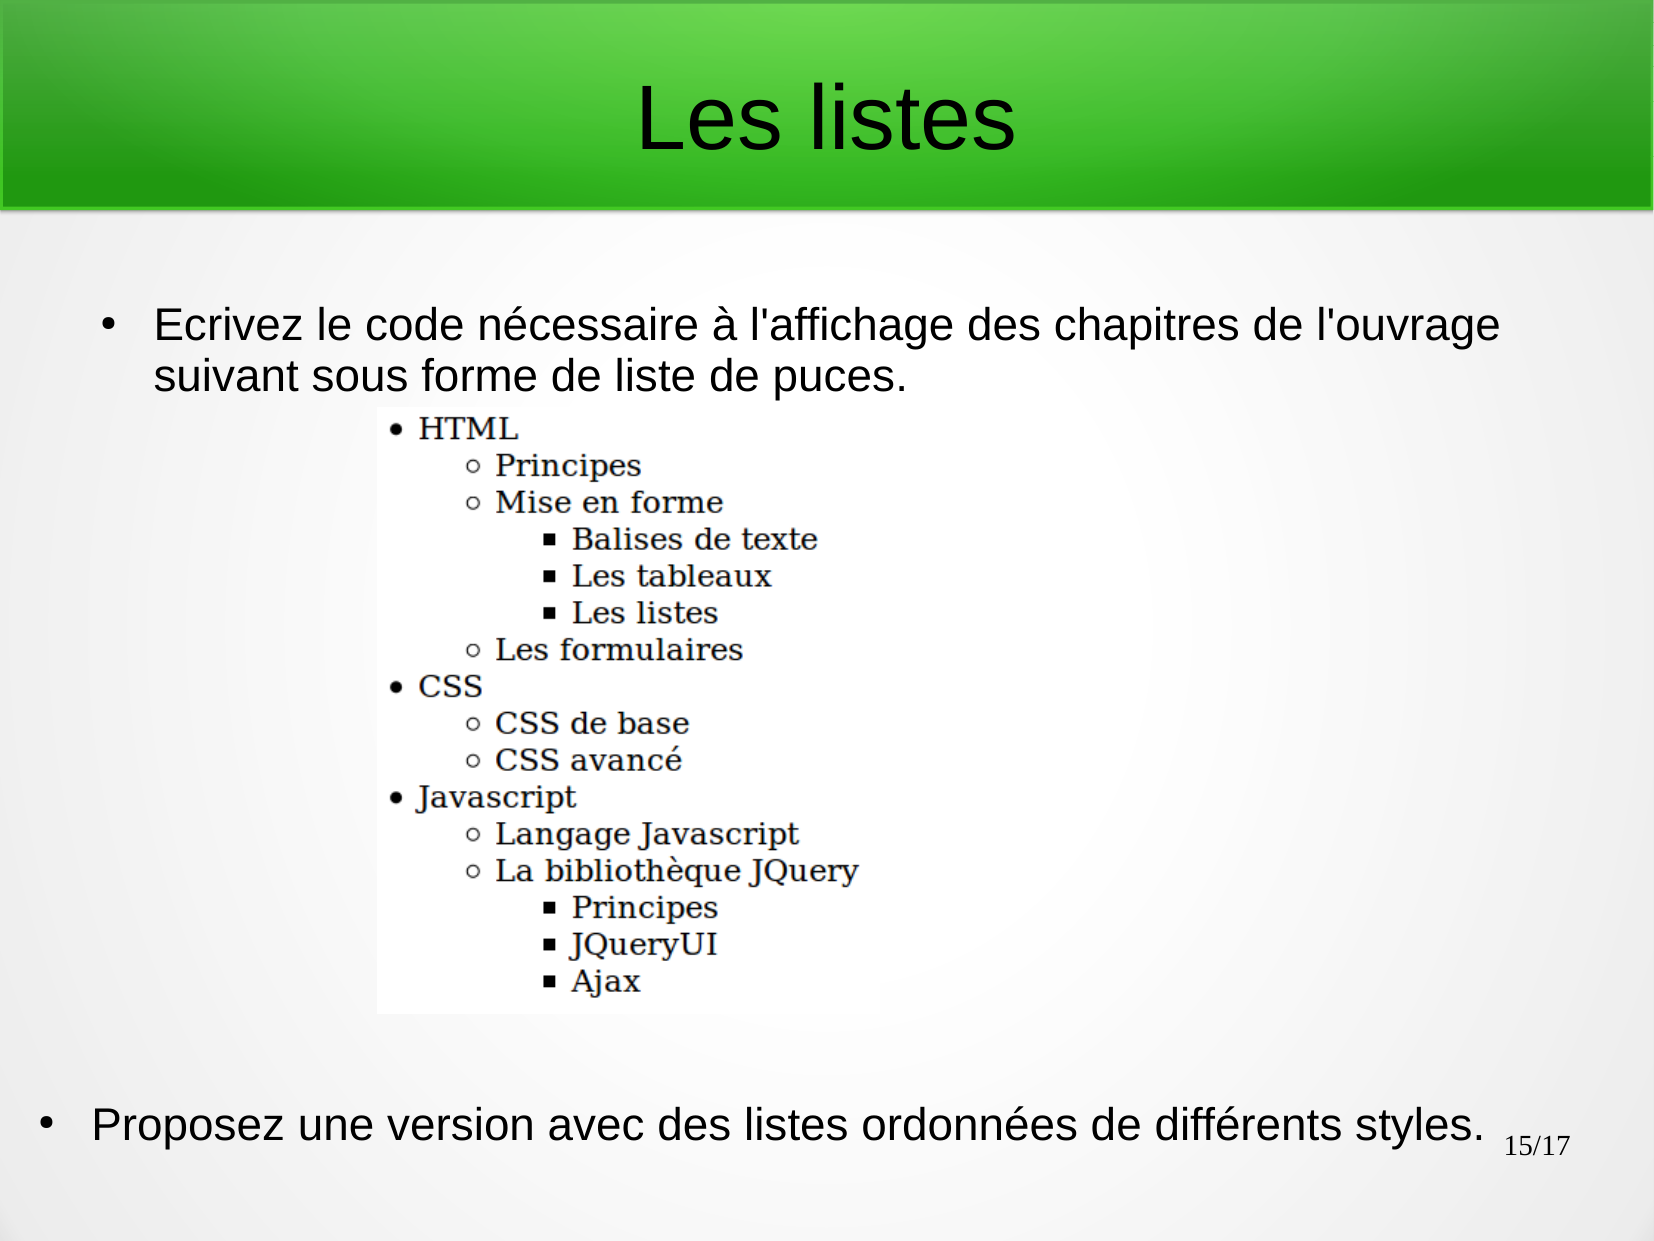

# Les listes
Ecrivez le code nécessaire à l'affichage des chapitres de l'ouvrage suivant sous forme de liste de puces.
Proposez une version avec des listes ordonnées de différents styles.
15